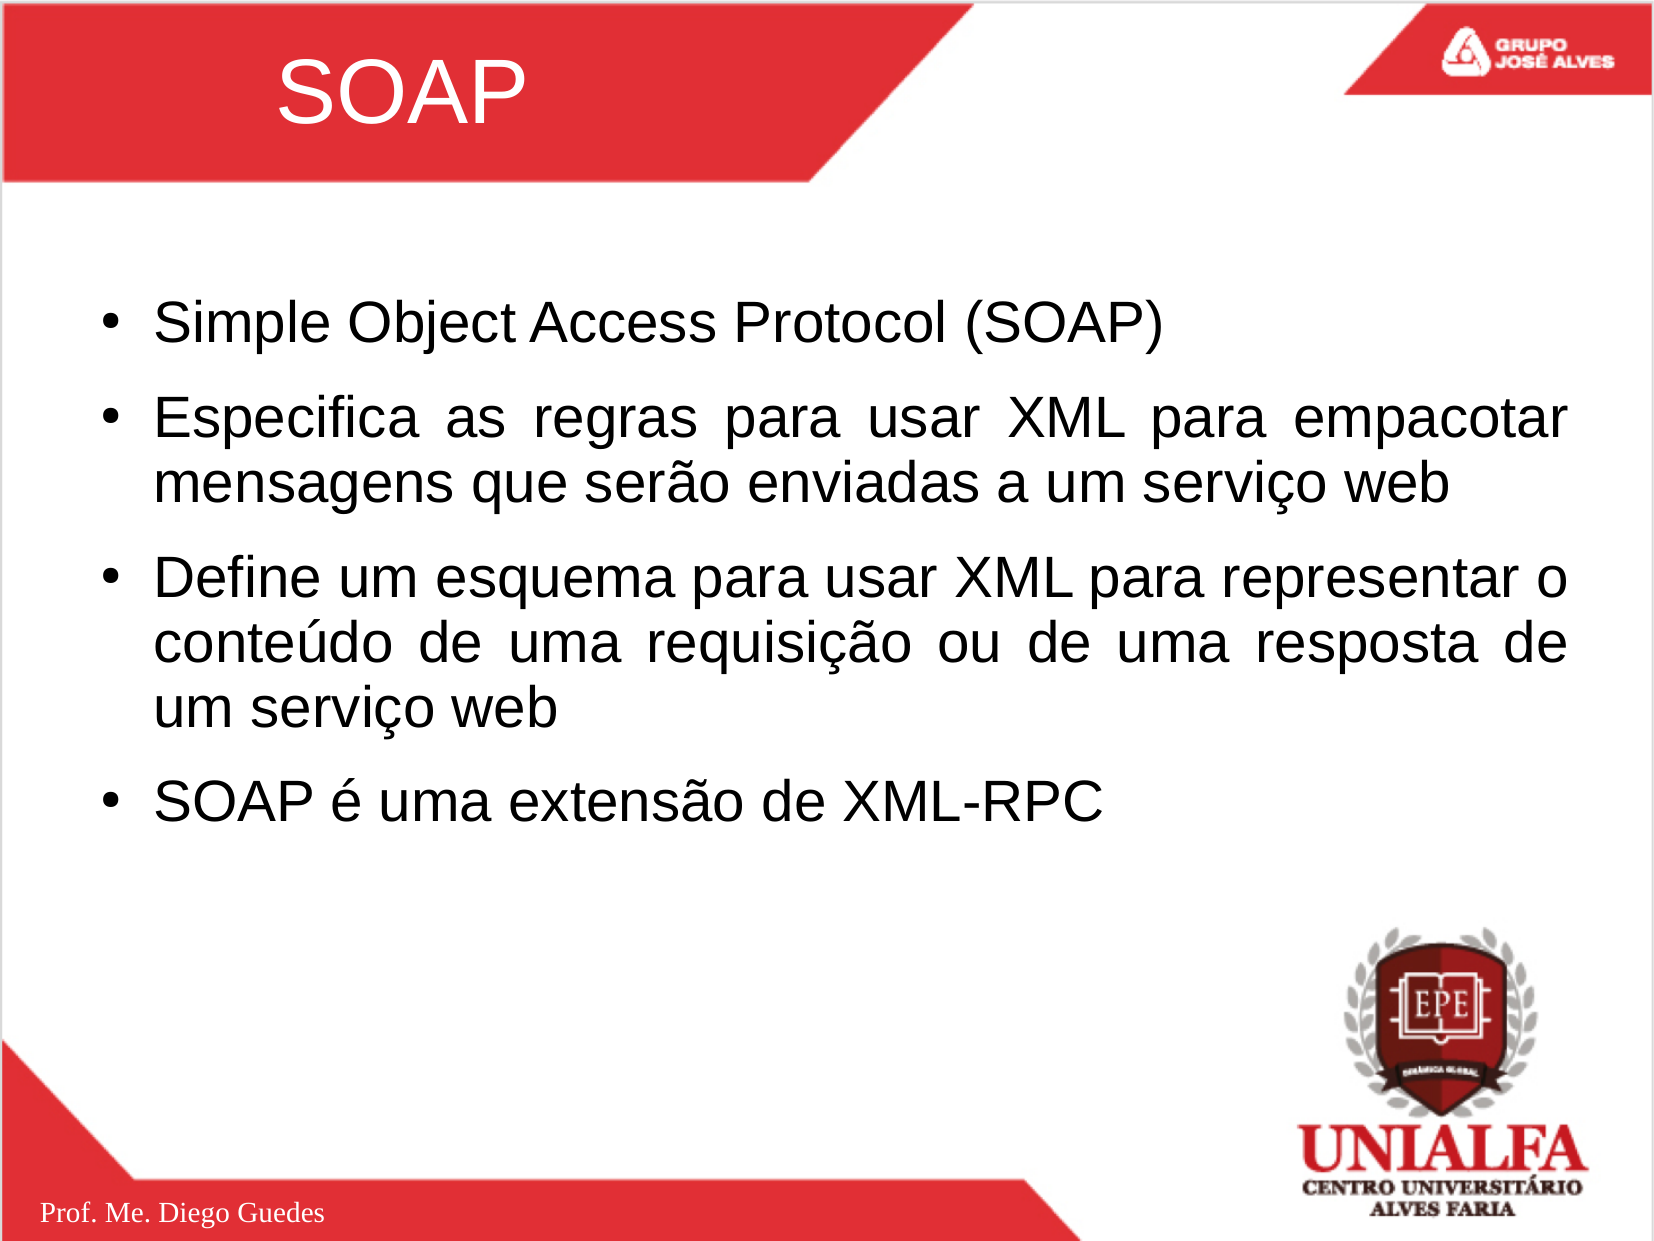

# SOAP
Simple Object Access Protocol (SOAP)
Especifica as regras para usar XML para empacotar mensagens que serão enviadas a um serviço web
Define um esquema para usar XML para representar o conteúdo de uma requisição ou de uma resposta de um serviço web
SOAP é uma extensão de XML-RPC